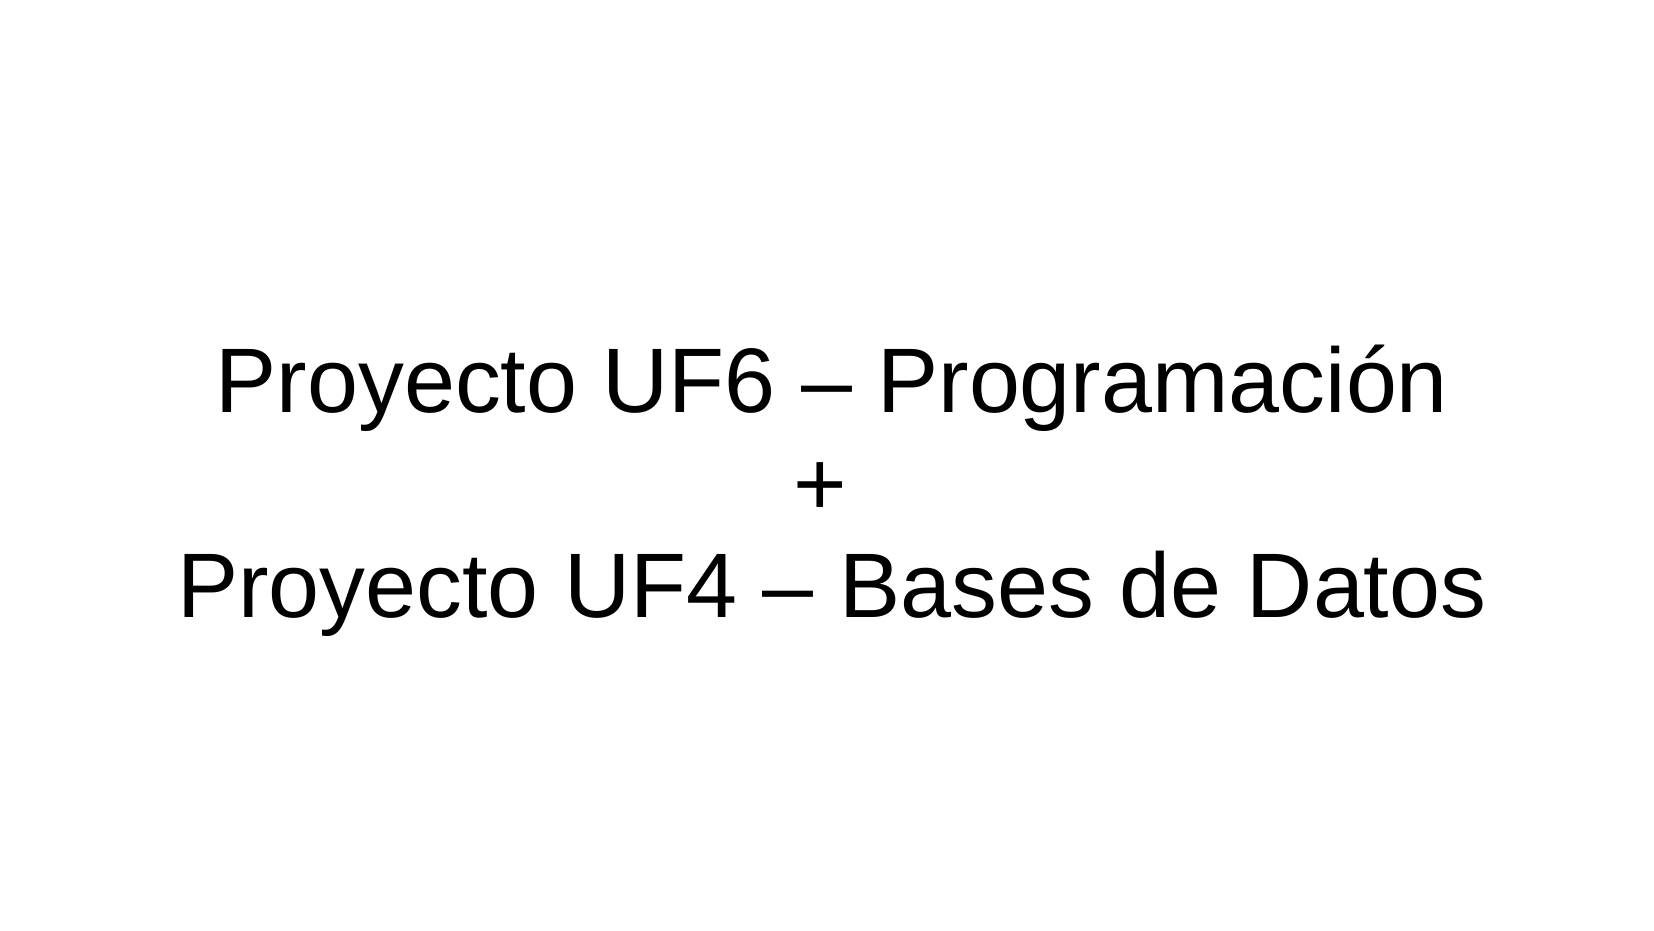

# Proyecto UF6 – Programación + Proyecto UF4 – Bases de Datos